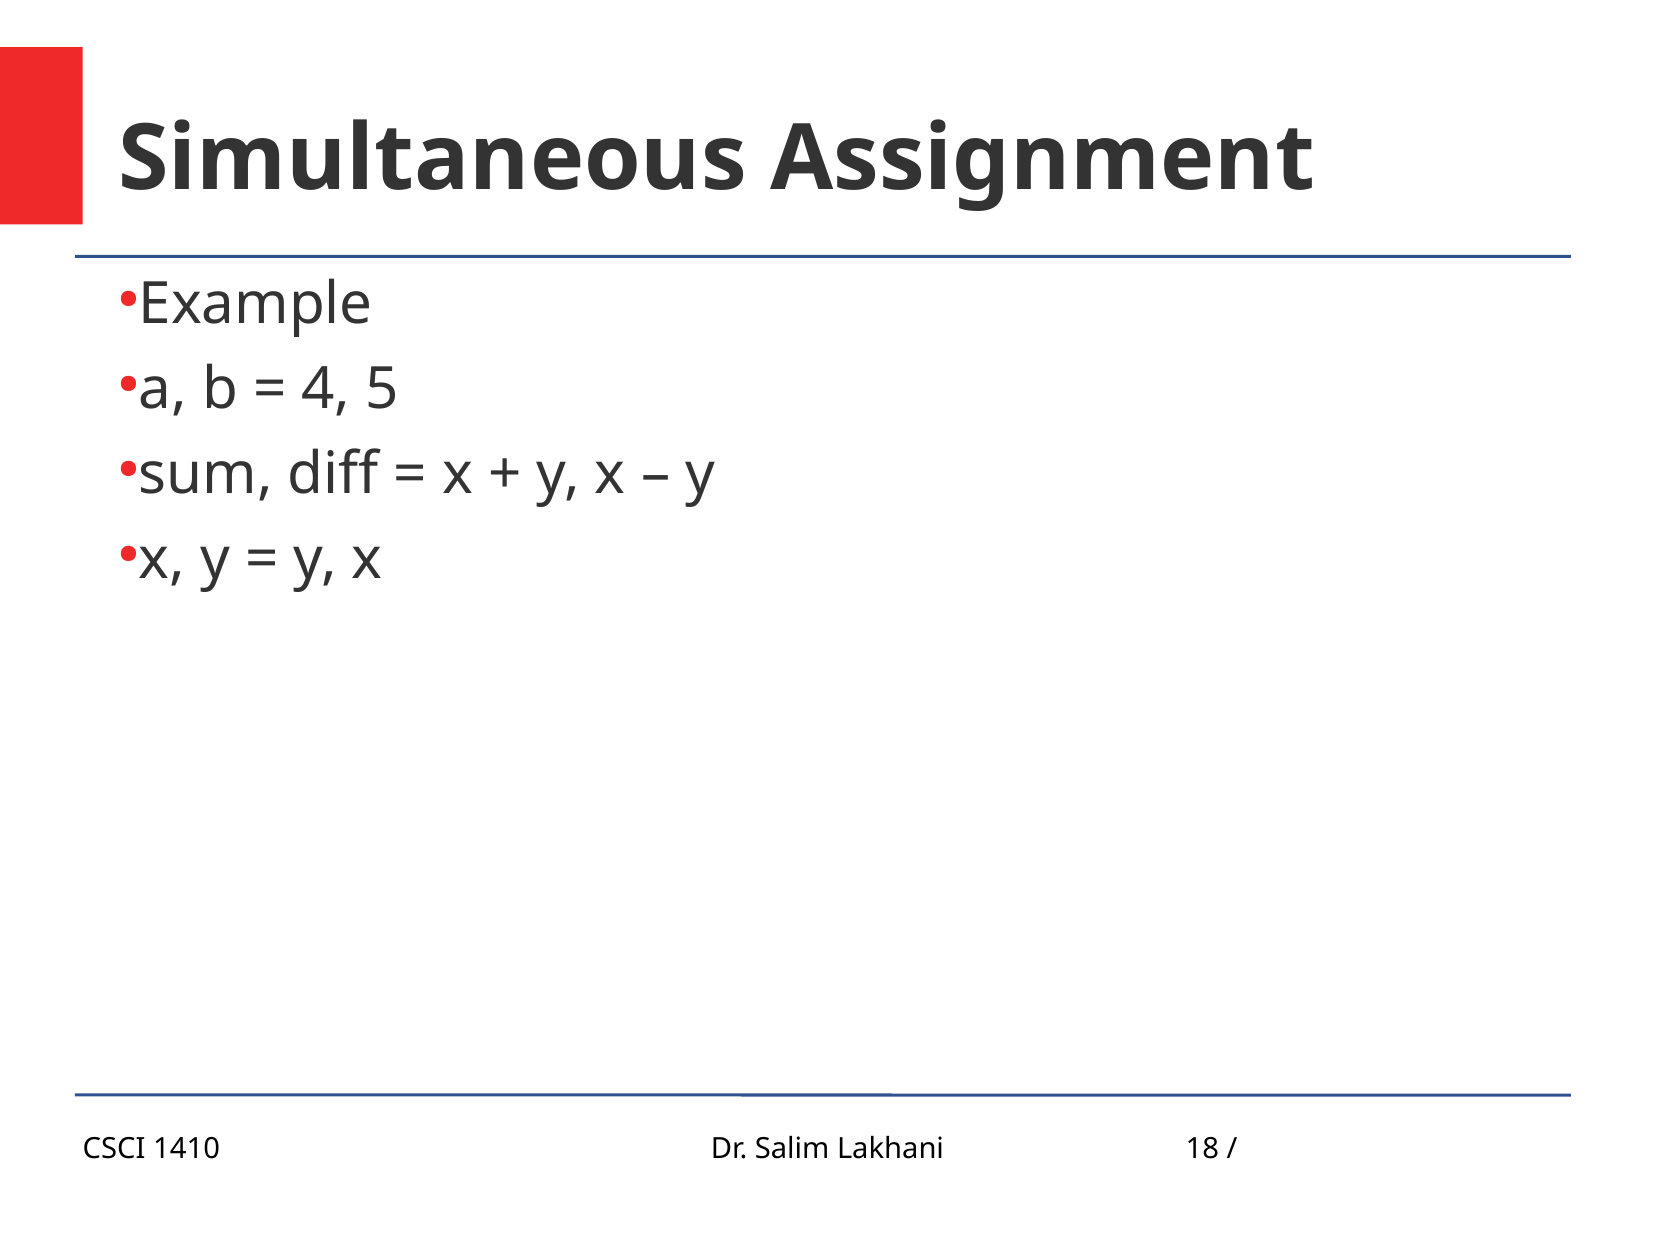

# Simultaneous Assignment
Example
a, b = 4, 5
sum, diff = x + y, x – y
x, y = y, x
CSCI 1410
Dr. Salim Lakhani